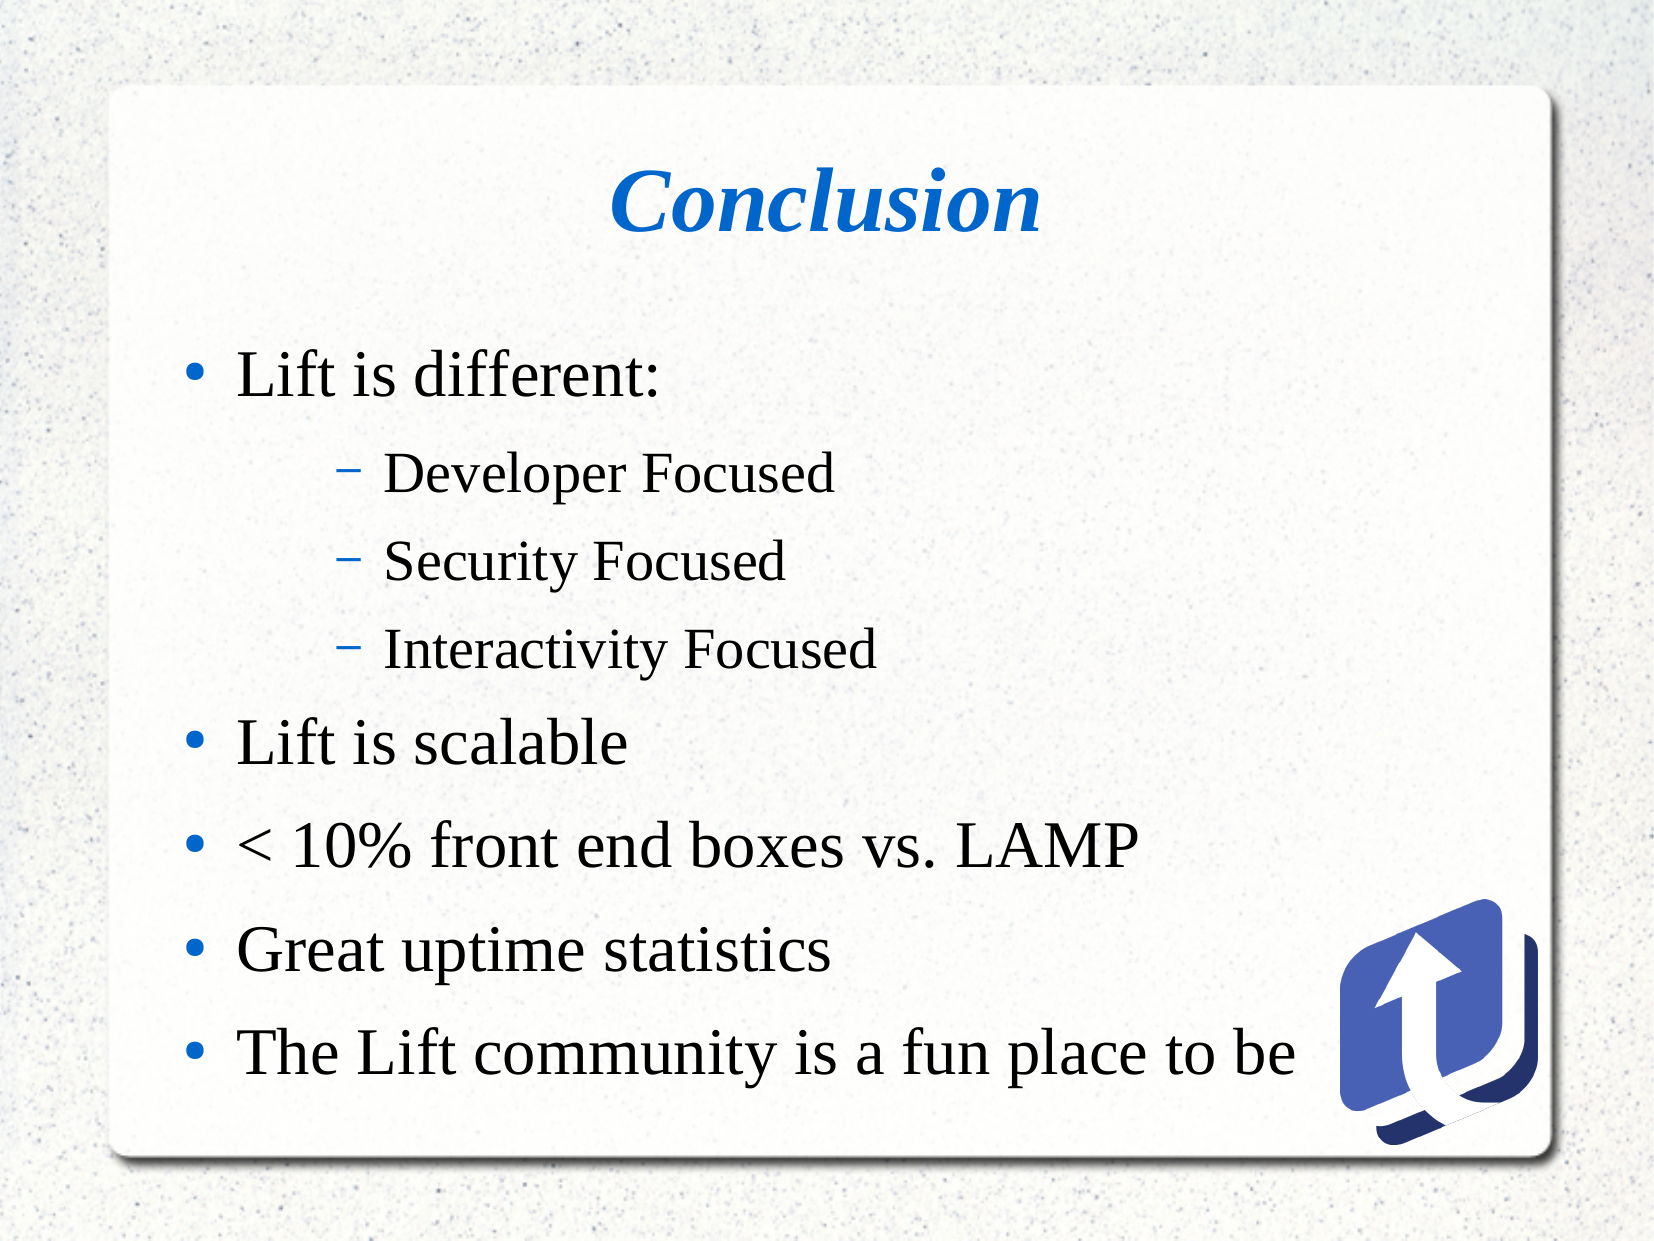

# Conclusion
Lift is different:
Developer Focused
Security Focused
Interactivity Focused
Lift is scalable
< 10% front end boxes vs. LAMP
Great uptime statistics
The Lift community is a fun place to be